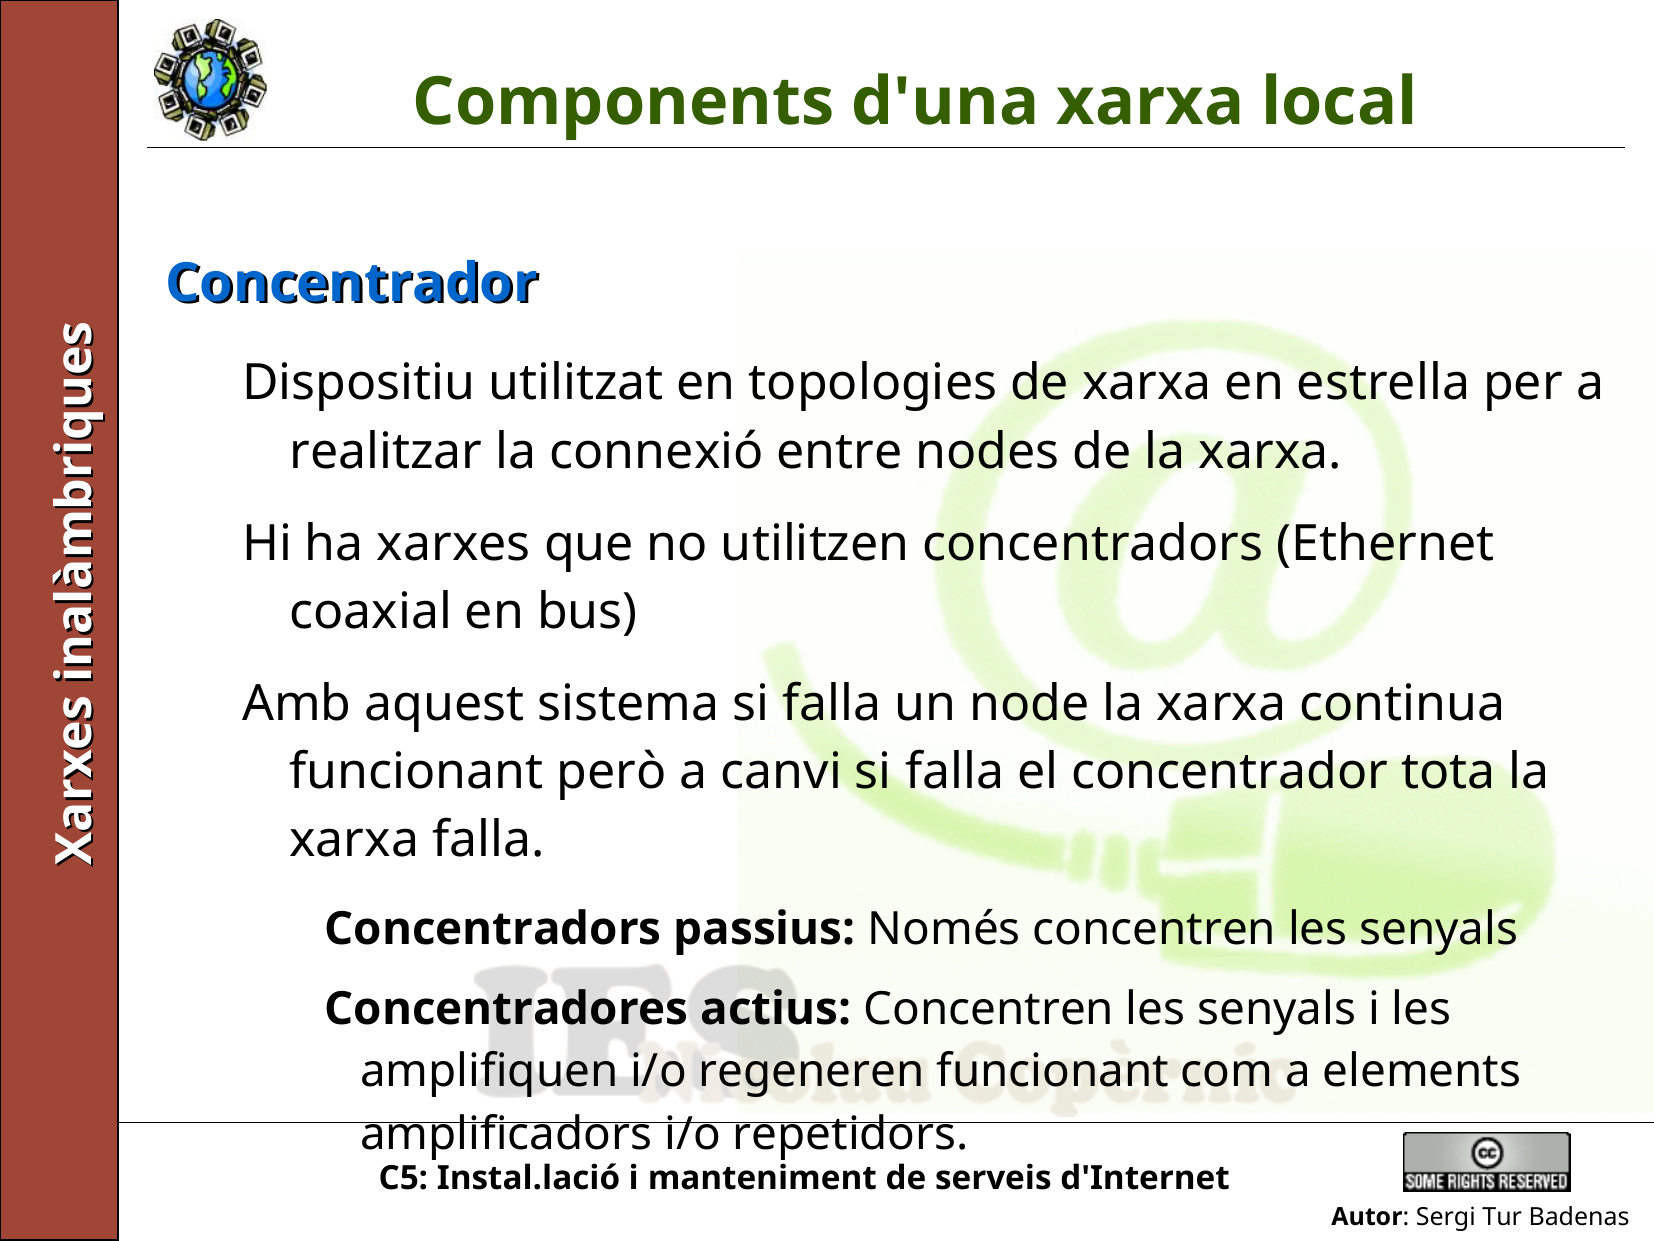

# Components d'una xarxa local
Concentrador
Dispositiu utilitzat en topologies de xarxa en estrella per a realitzar la connexió entre nodes de la xarxa.
Hi ha xarxes que no utilitzen concentradors (Ethernet coaxial en bus)
Amb aquest sistema si falla un node la xarxa continua funcionant però a canvi si falla el concentrador tota la xarxa falla.
Concentradors passius: Només concentren les senyals
Concentradores actius: Concentren les senyals i les amplifiquen i/o regeneren funcionant com a elements amplificadors i/o repetidors.